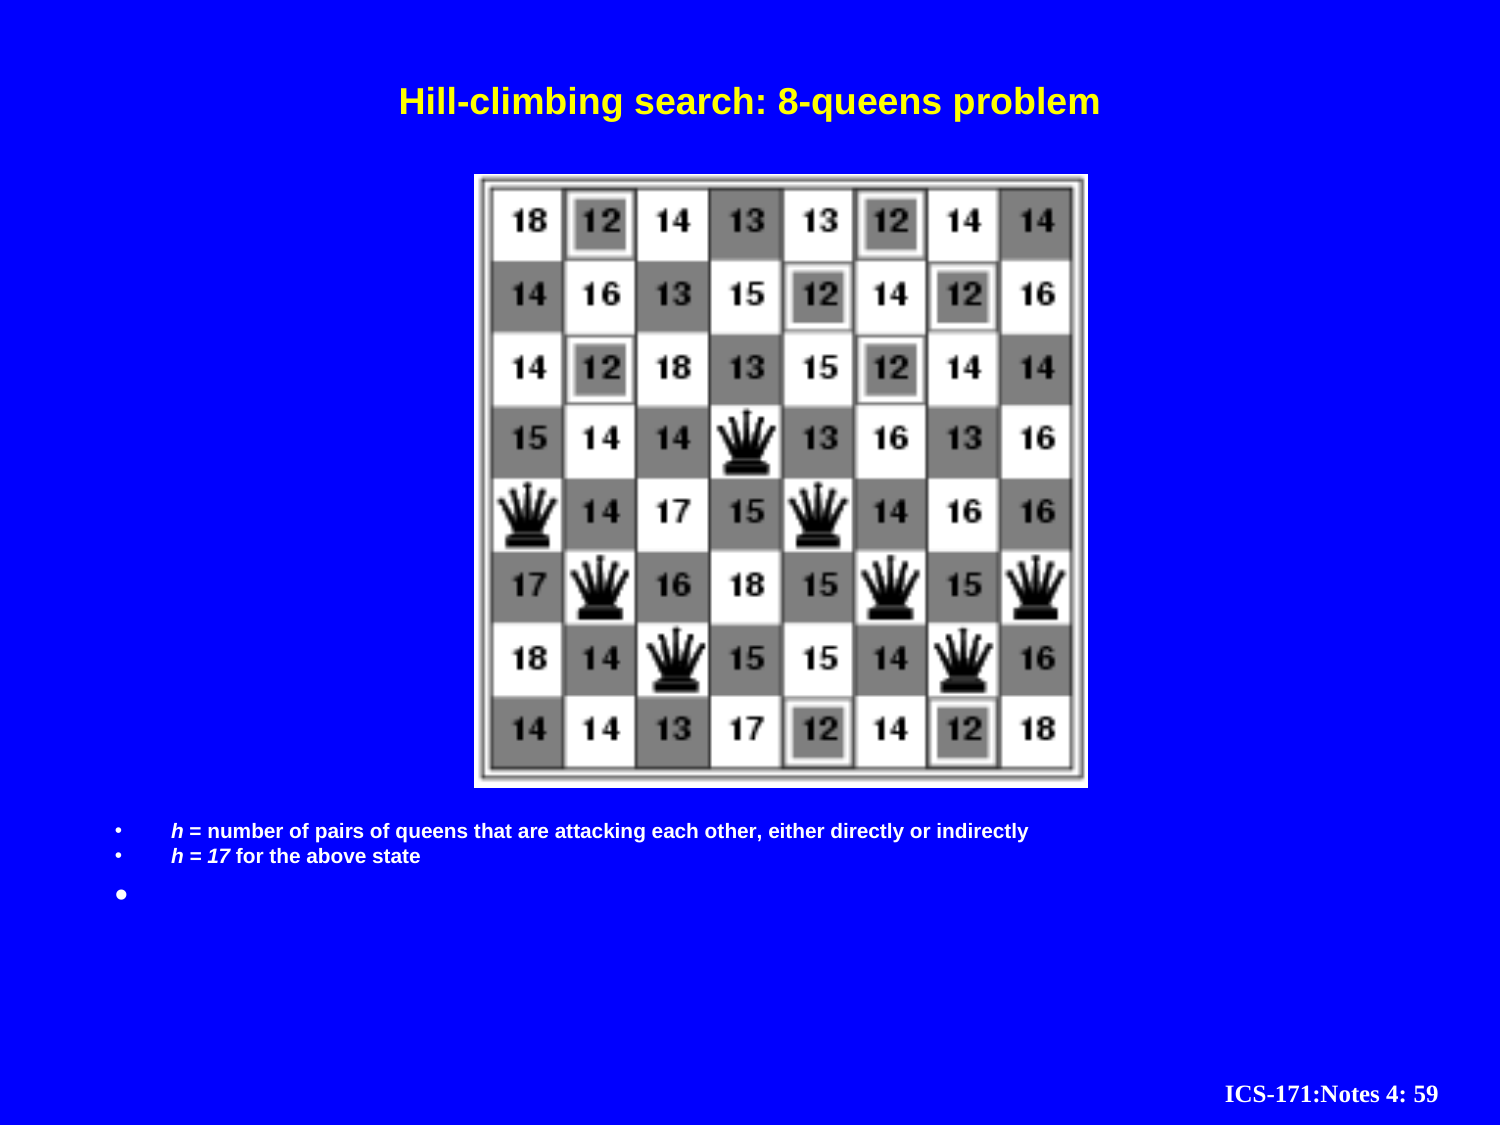

# Hill-climbing search: 8-queens problem
h = number of pairs of queens that are attacking each other, either directly or indirectly
h = 17 for the above state